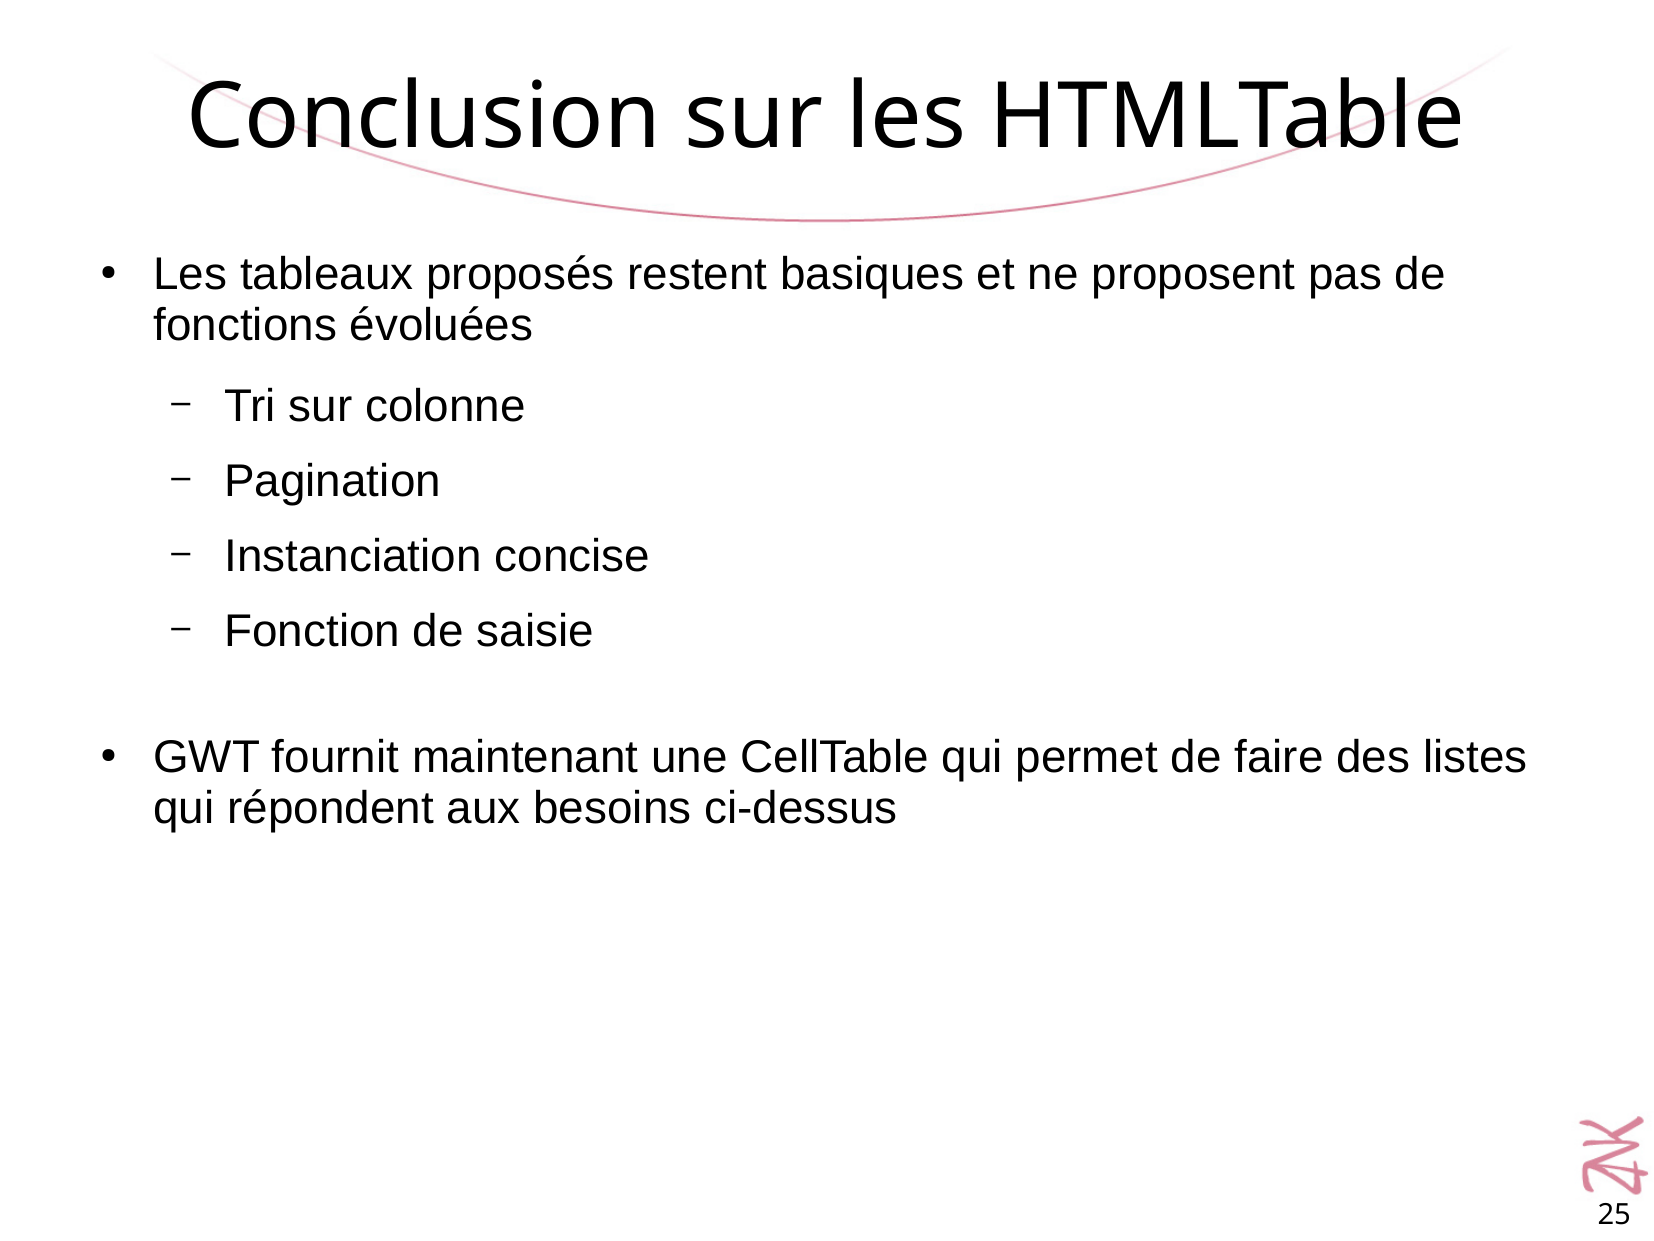

# Conclusion sur les HTMLTable
Les tableaux proposés restent basiques et ne proposent pas de fonctions évoluées
Tri sur colonne
Pagination
Instanciation concise
Fonction de saisie
GWT fournit maintenant une CellTable qui permet de faire des listes qui répondent aux besoins ci-dessus
25